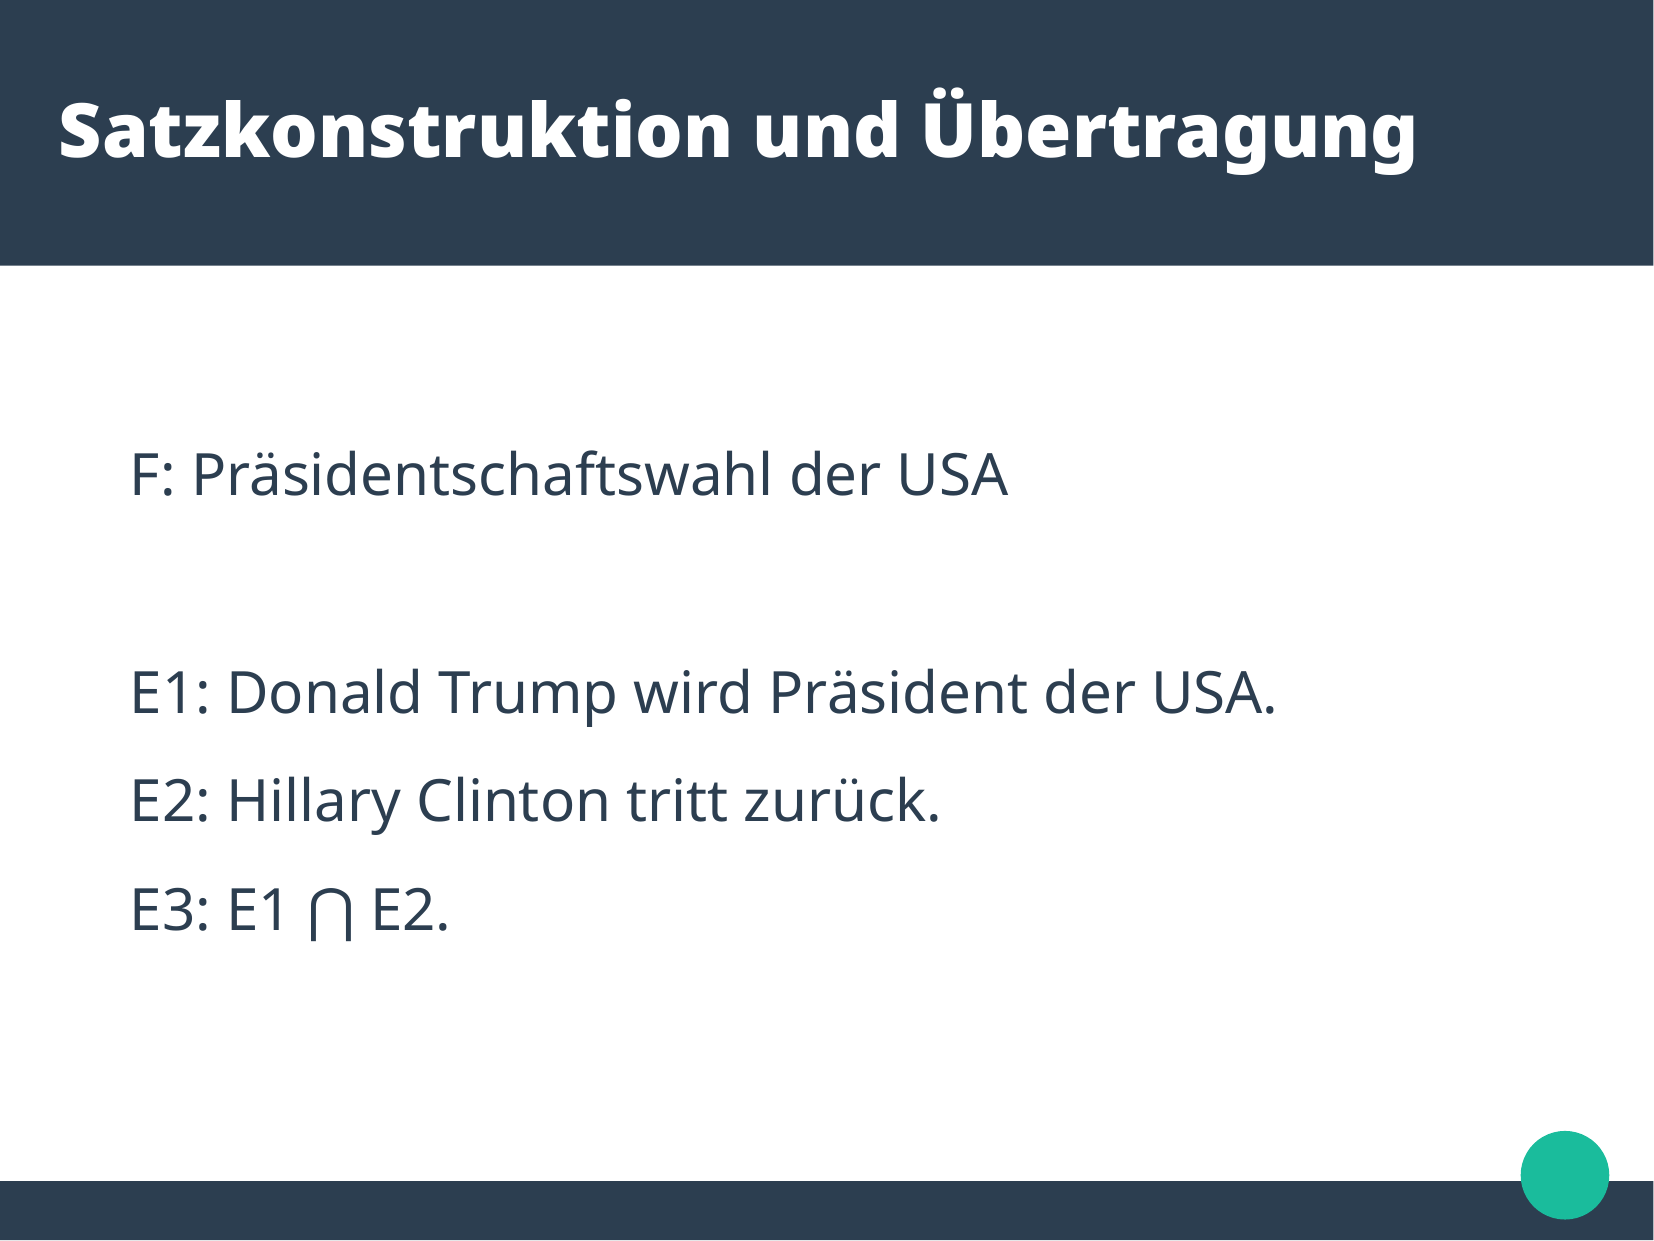

# Satzkonstruktion und Übertragung
F: Präsidentschaftswahl der USA
E1: Donald Trump wird Präsident der USA.
E2: Hillary Clinton tritt zurück.
E3: E1 ⋂ E2.